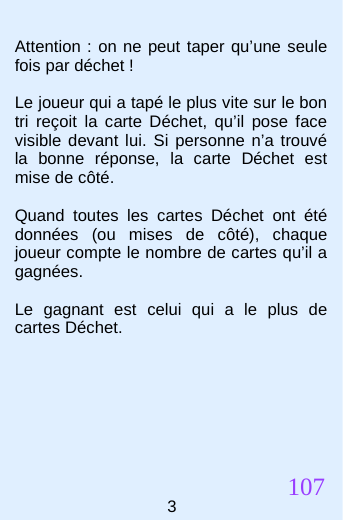

Attention : on ne peut taper qu’une seule fois par déchet !
Le joueur qui a tapé le plus vite sur le bon tri reçoit la carte Déchet, qu’il pose face visible devant lui. Si personne n’a trouvé la bonne réponse, la carte Déchet est mise de côté.
Quand toutes les cartes Déchet ont été données (ou mises de côté), chaque joueur compte le nombre de cartes qu’il a gagnées.
Le gagnant est celui qui a le plus de cartes Déchet.
107
3